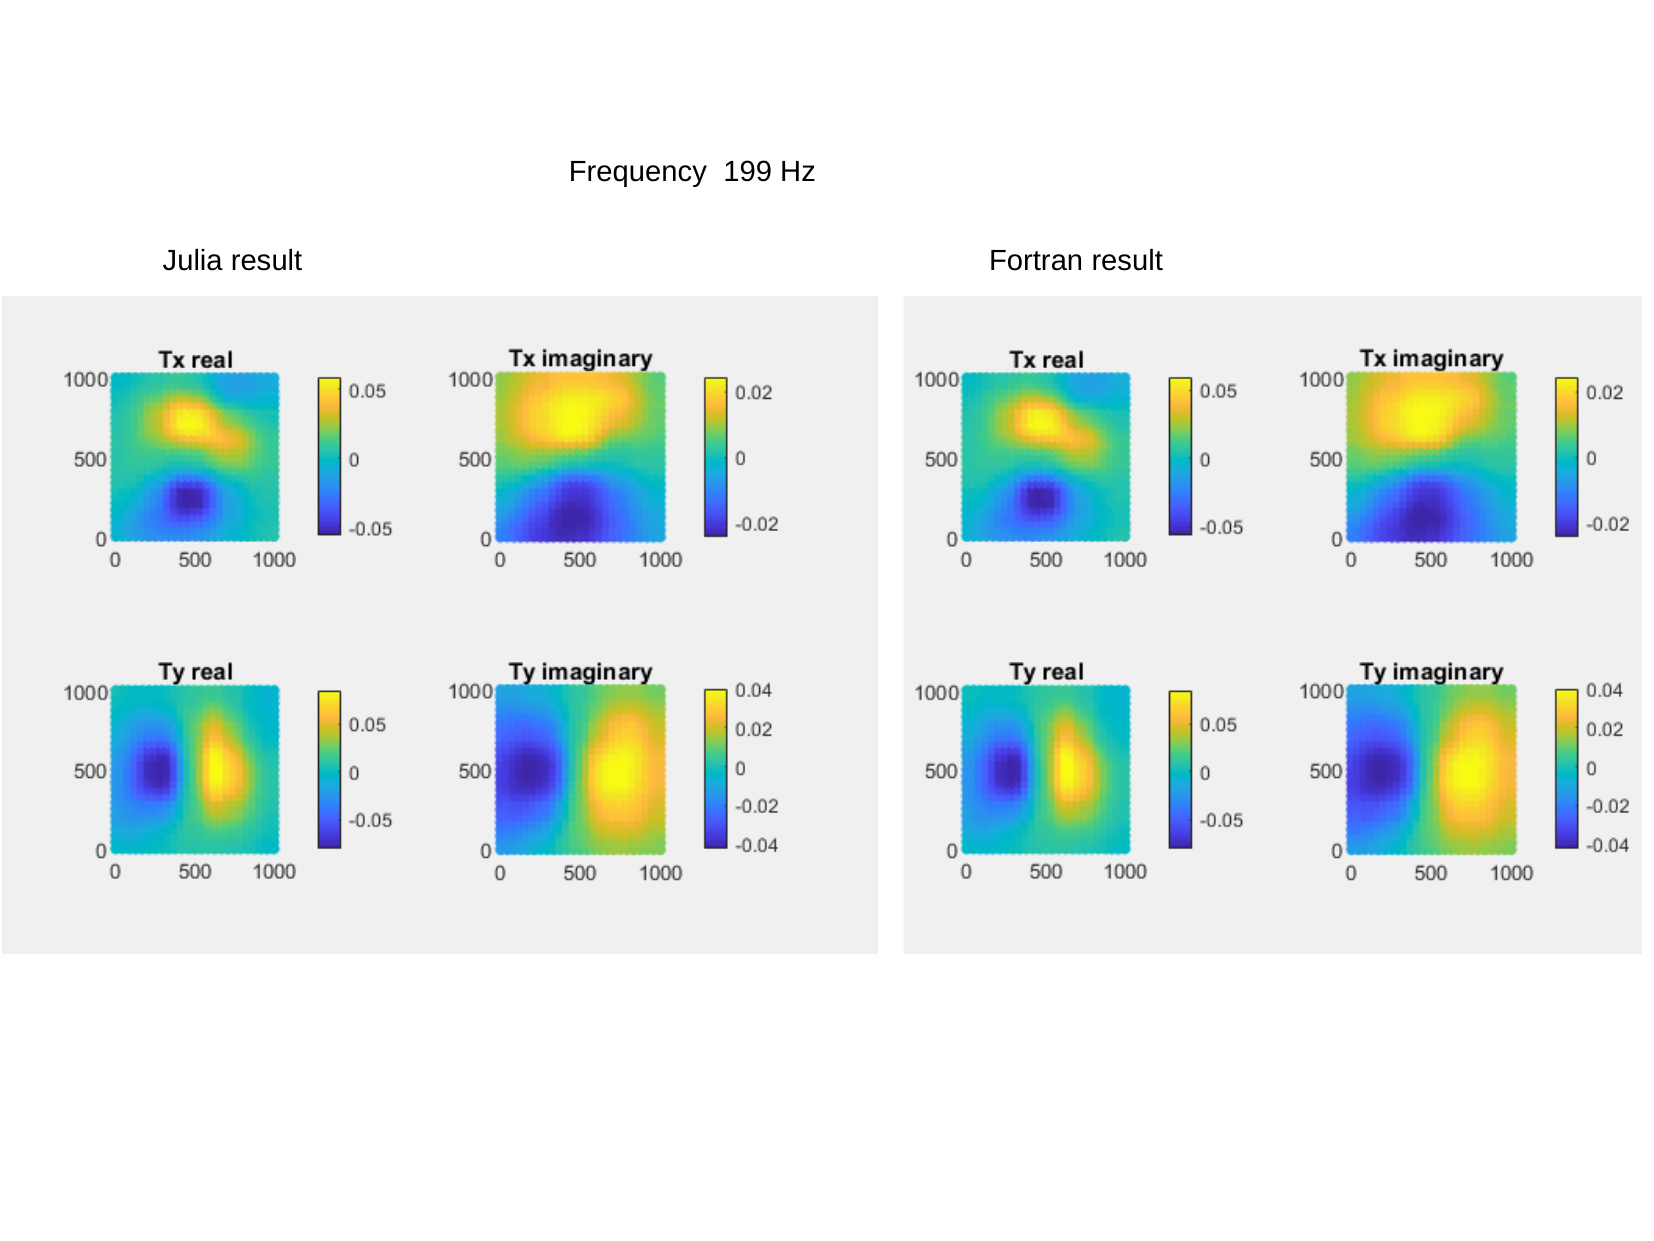

Frequency 199 Hz
Julia result
Fortran result